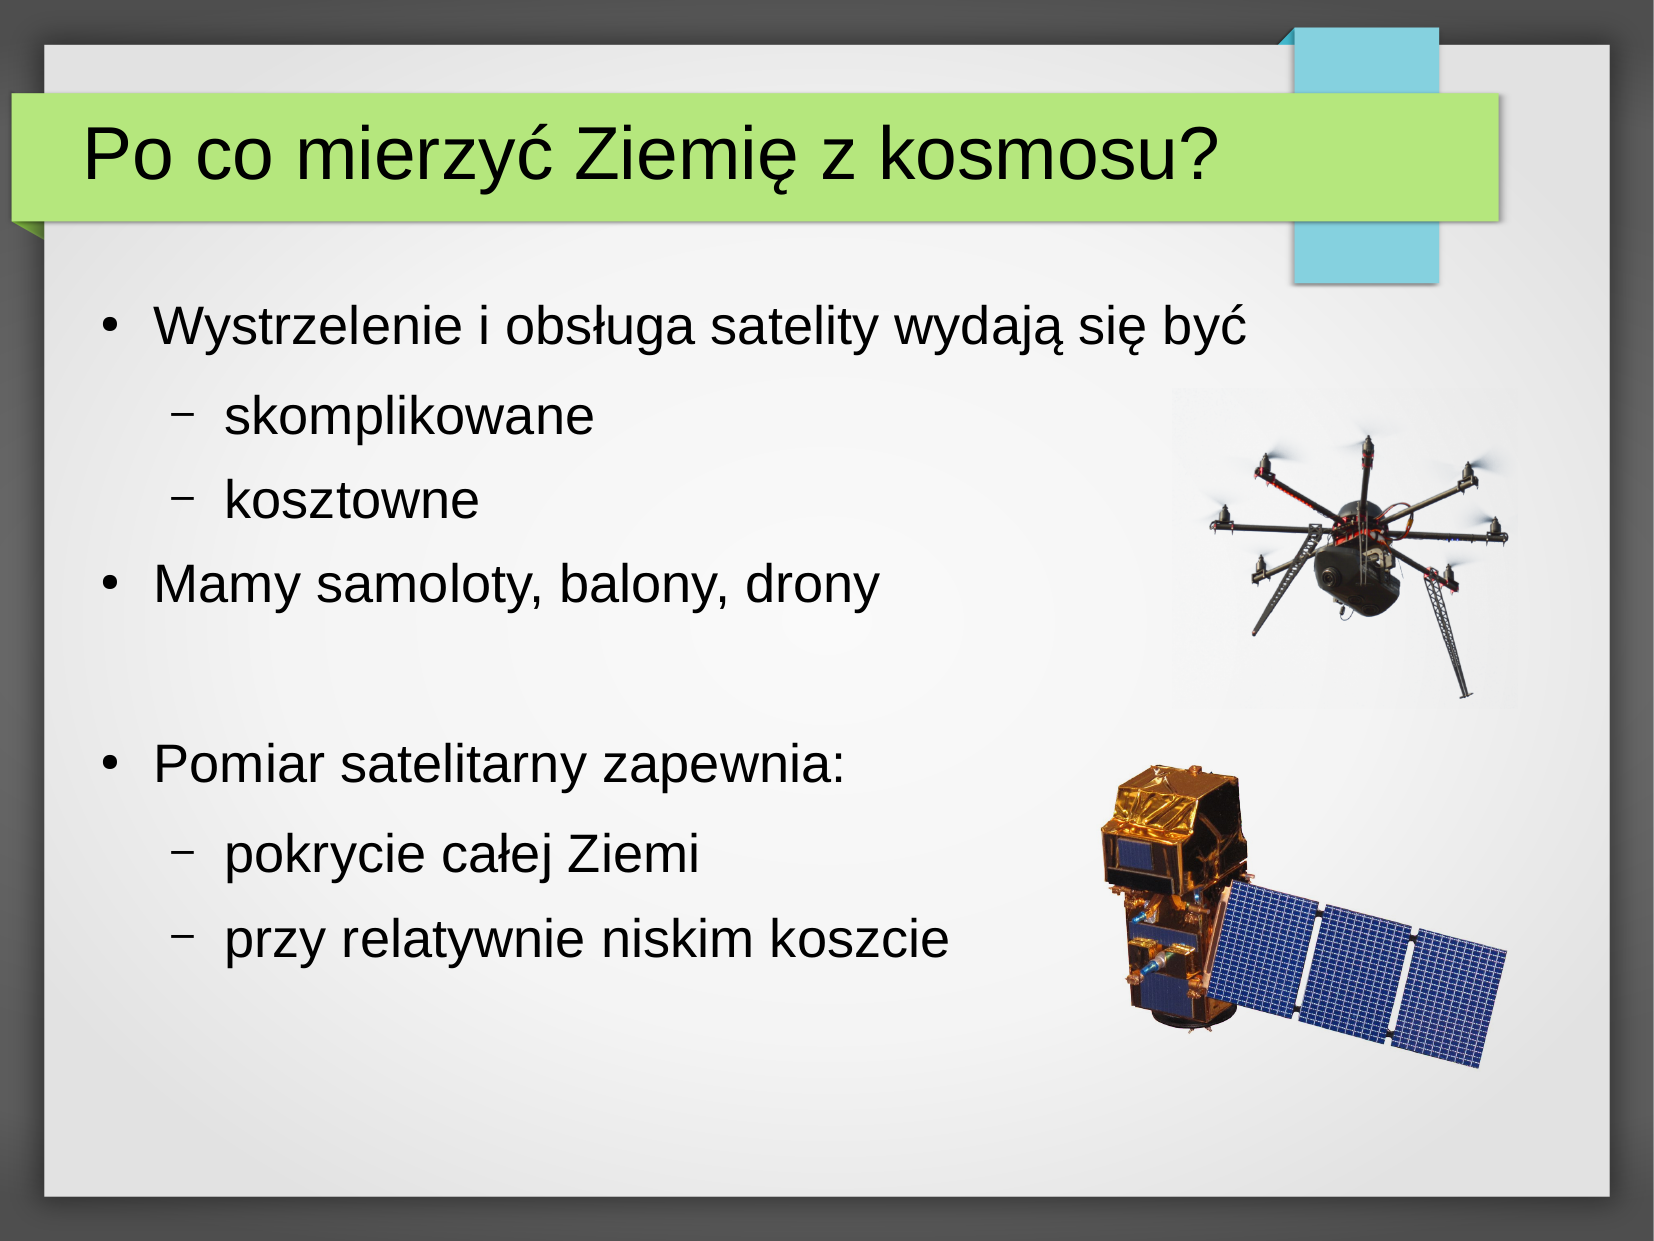

# Po co mierzyć Ziemię z kosmosu?
Wystrzelenie i obsługa satelity wydają się być
skomplikowane
kosztowne
Mamy samoloty, balony, drony
Pomiar satelitarny zapewnia:
pokrycie całej Ziemi
przy relatywnie niskim koszcie